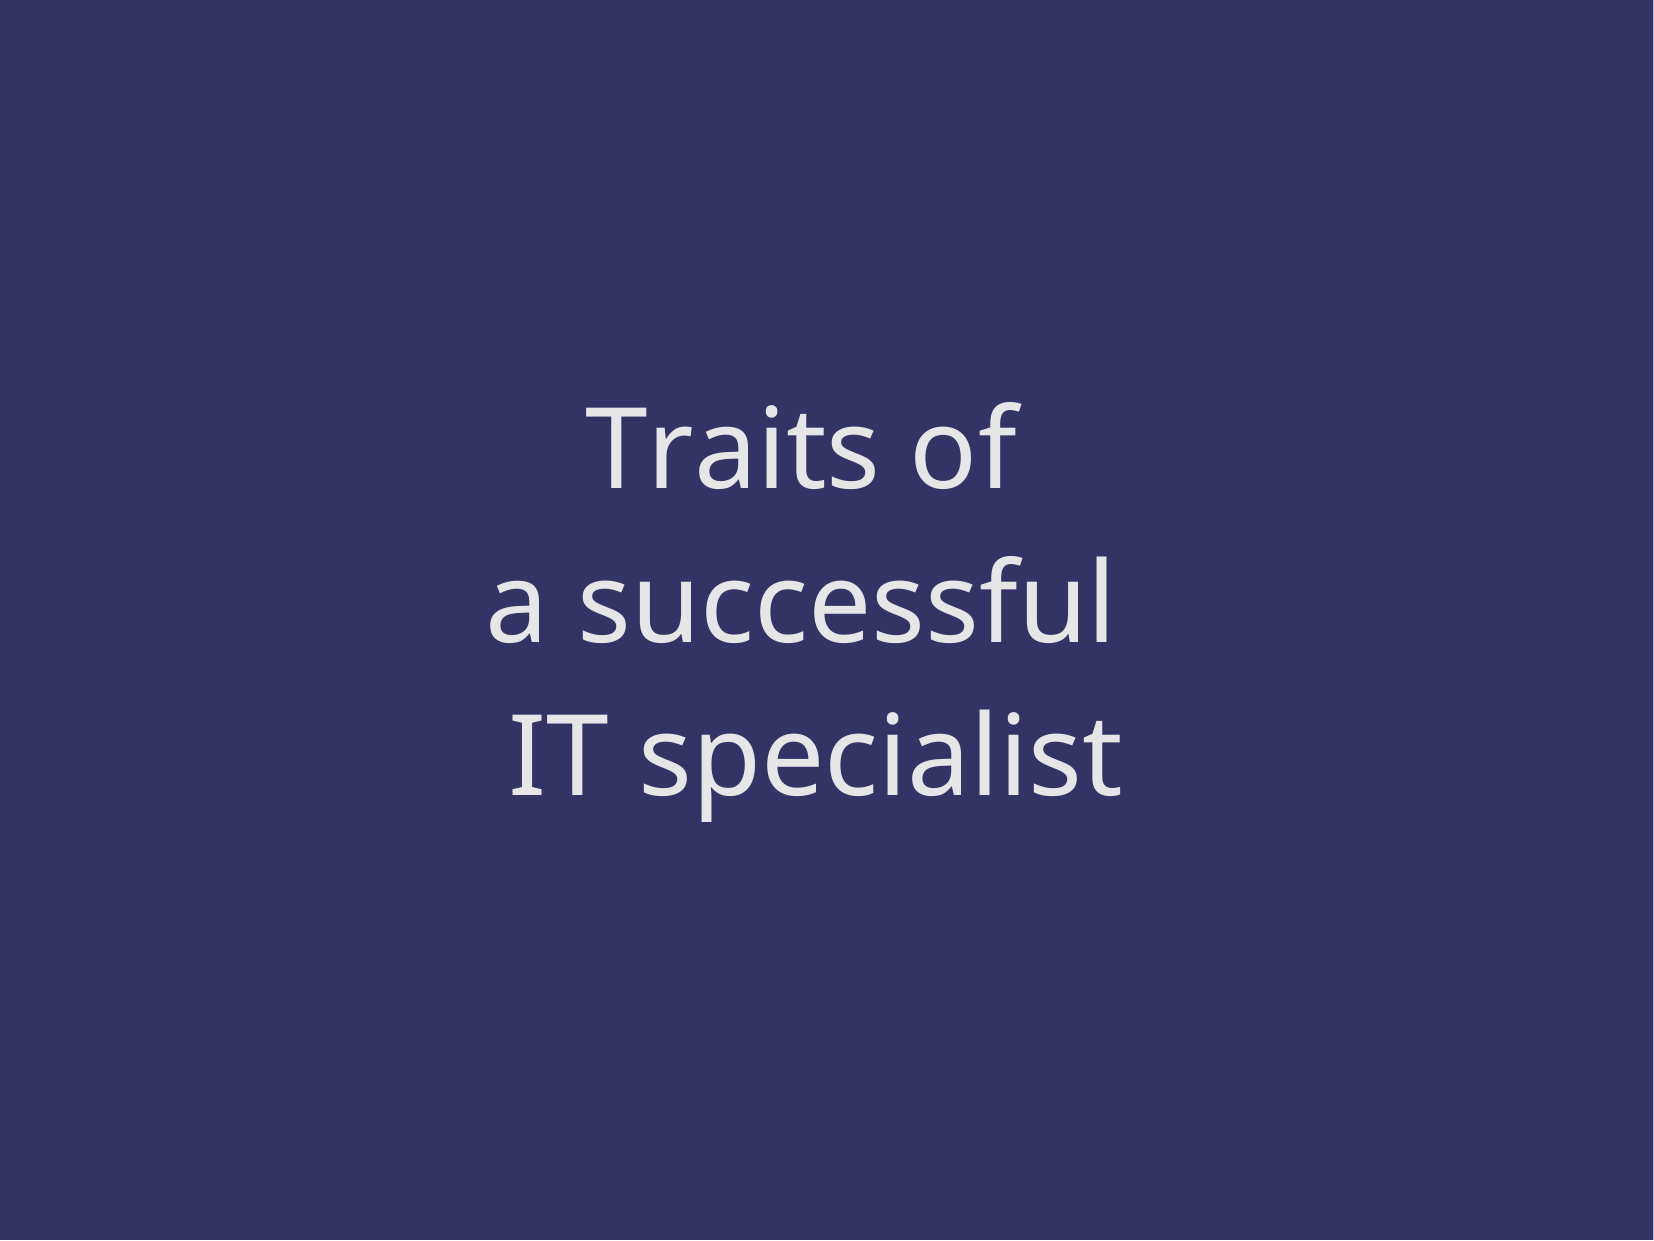

# Traits of a successful IT specialist